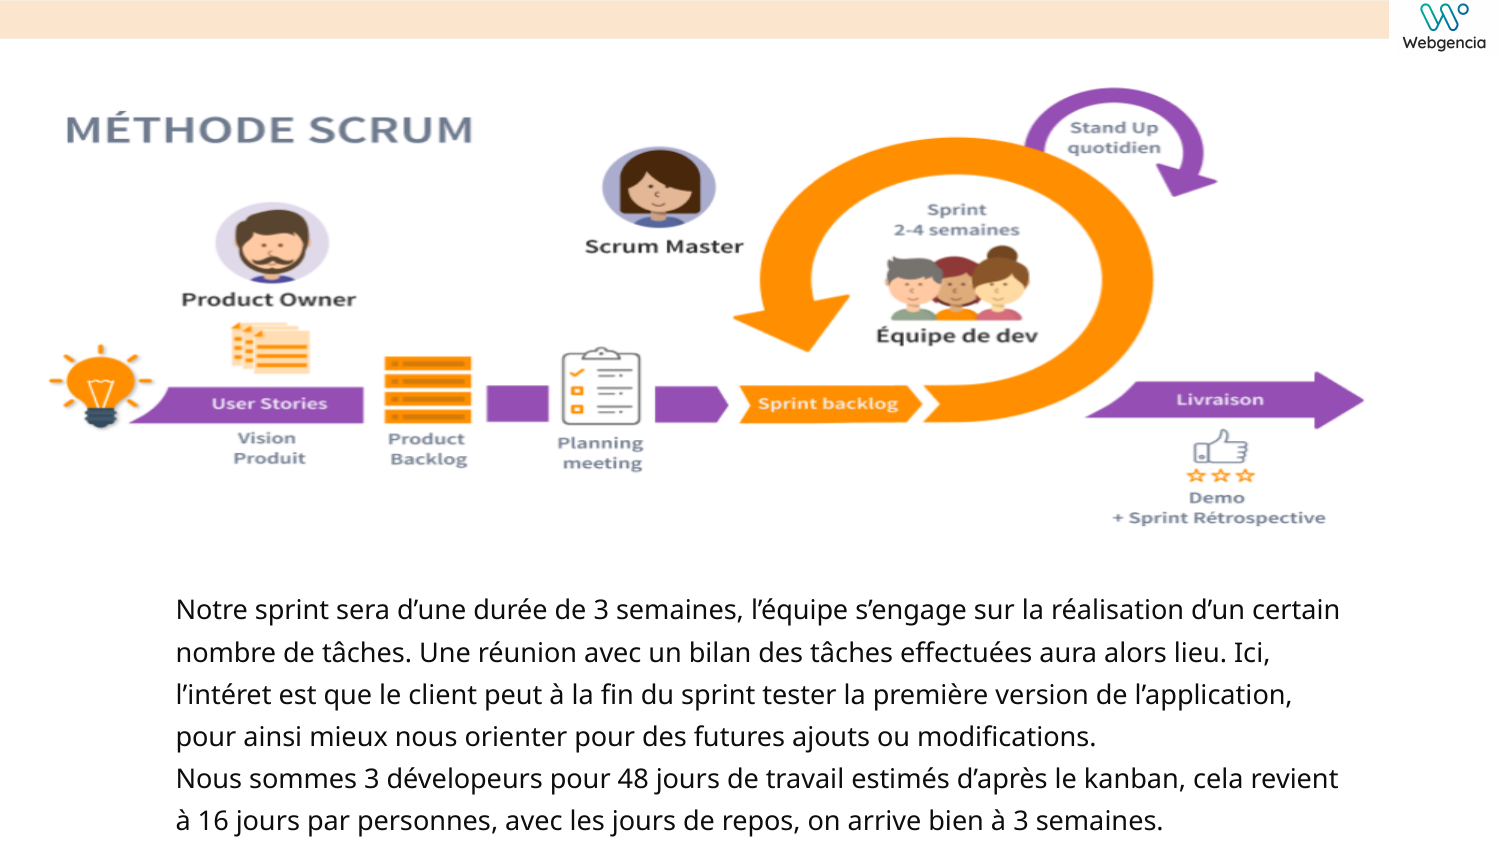

Notre sprint sera d’une durée de 3 semaines, l’équipe s’engage sur la réalisation d’un certain nombre de tâches. Une réunion avec un bilan des tâches effectuées aura alors lieu. Ici, l’intéret est que le client peut à la fin du sprint tester la première version de l’application, pour ainsi mieux nous orienter pour des futures ajouts ou modifications.
Nous sommes 3 dévelopeurs pour 48 jours de travail estimés d’après le kanban, cela revient à 16 jours par personnes, avec les jours de repos, on arrive bien à 3 semaines.